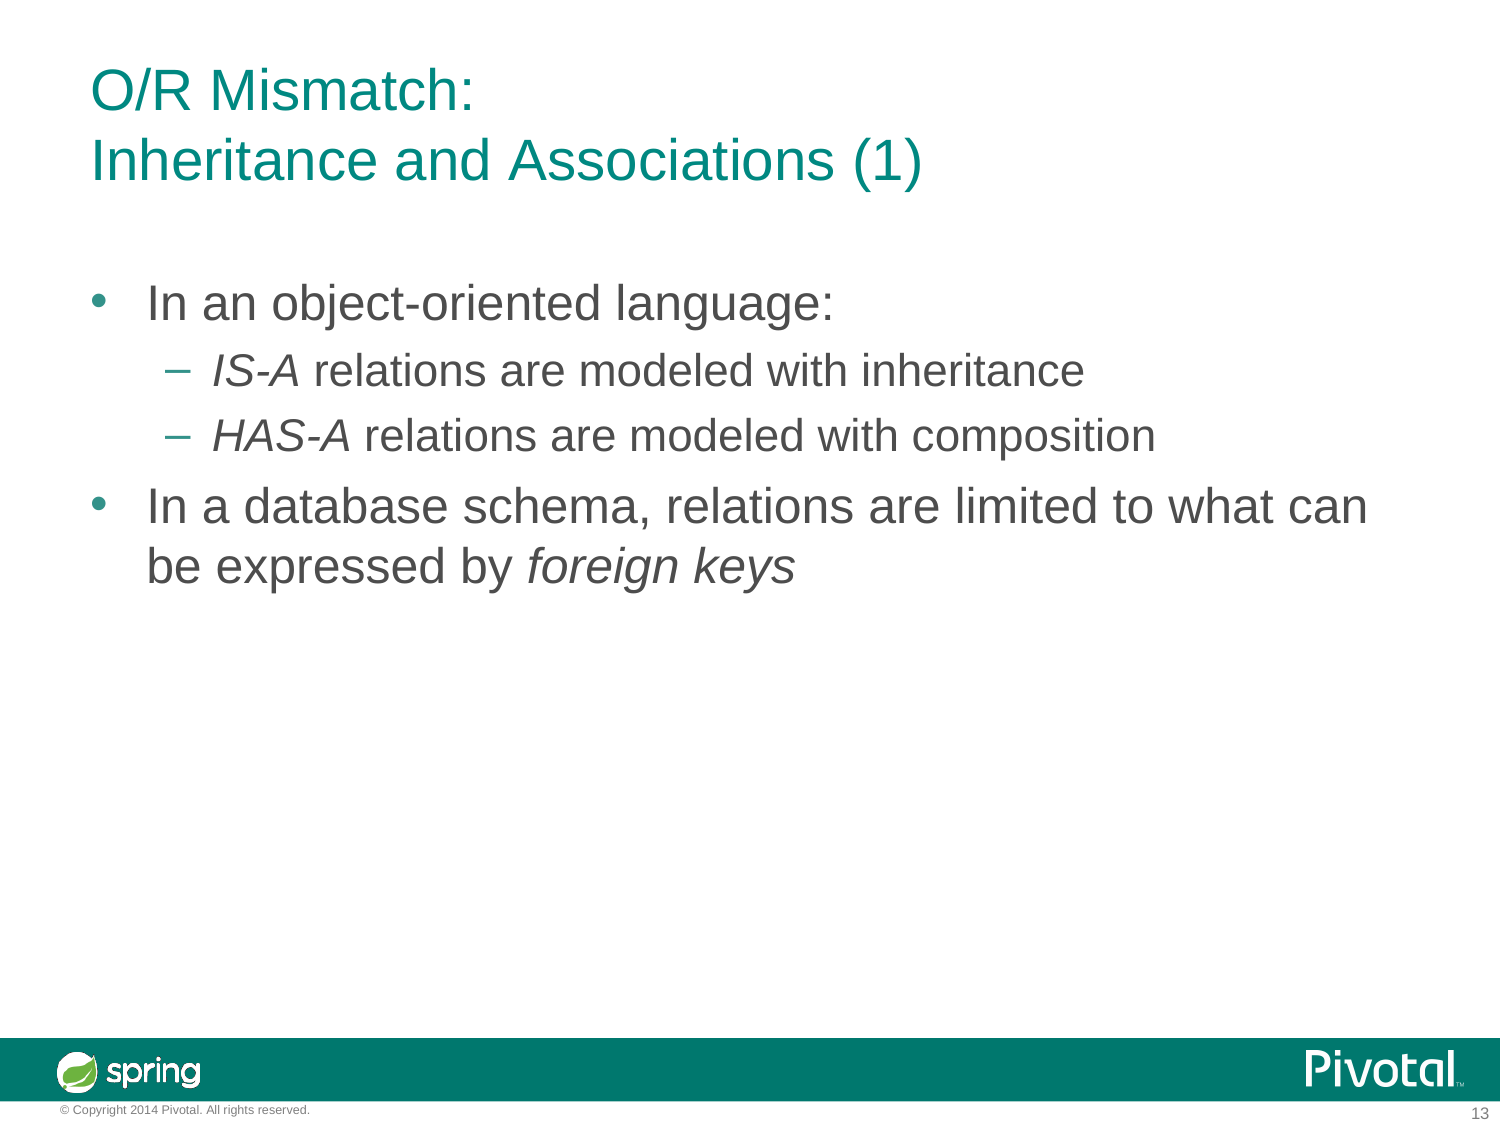

# O/R Mismatch: Inheritance and Associations (1)
In an object-oriented language:
IS-A relations are modeled with inheritance
HAS-A relations are modeled with composition
In a database schema, relations are limited to what can be expressed by foreign keys